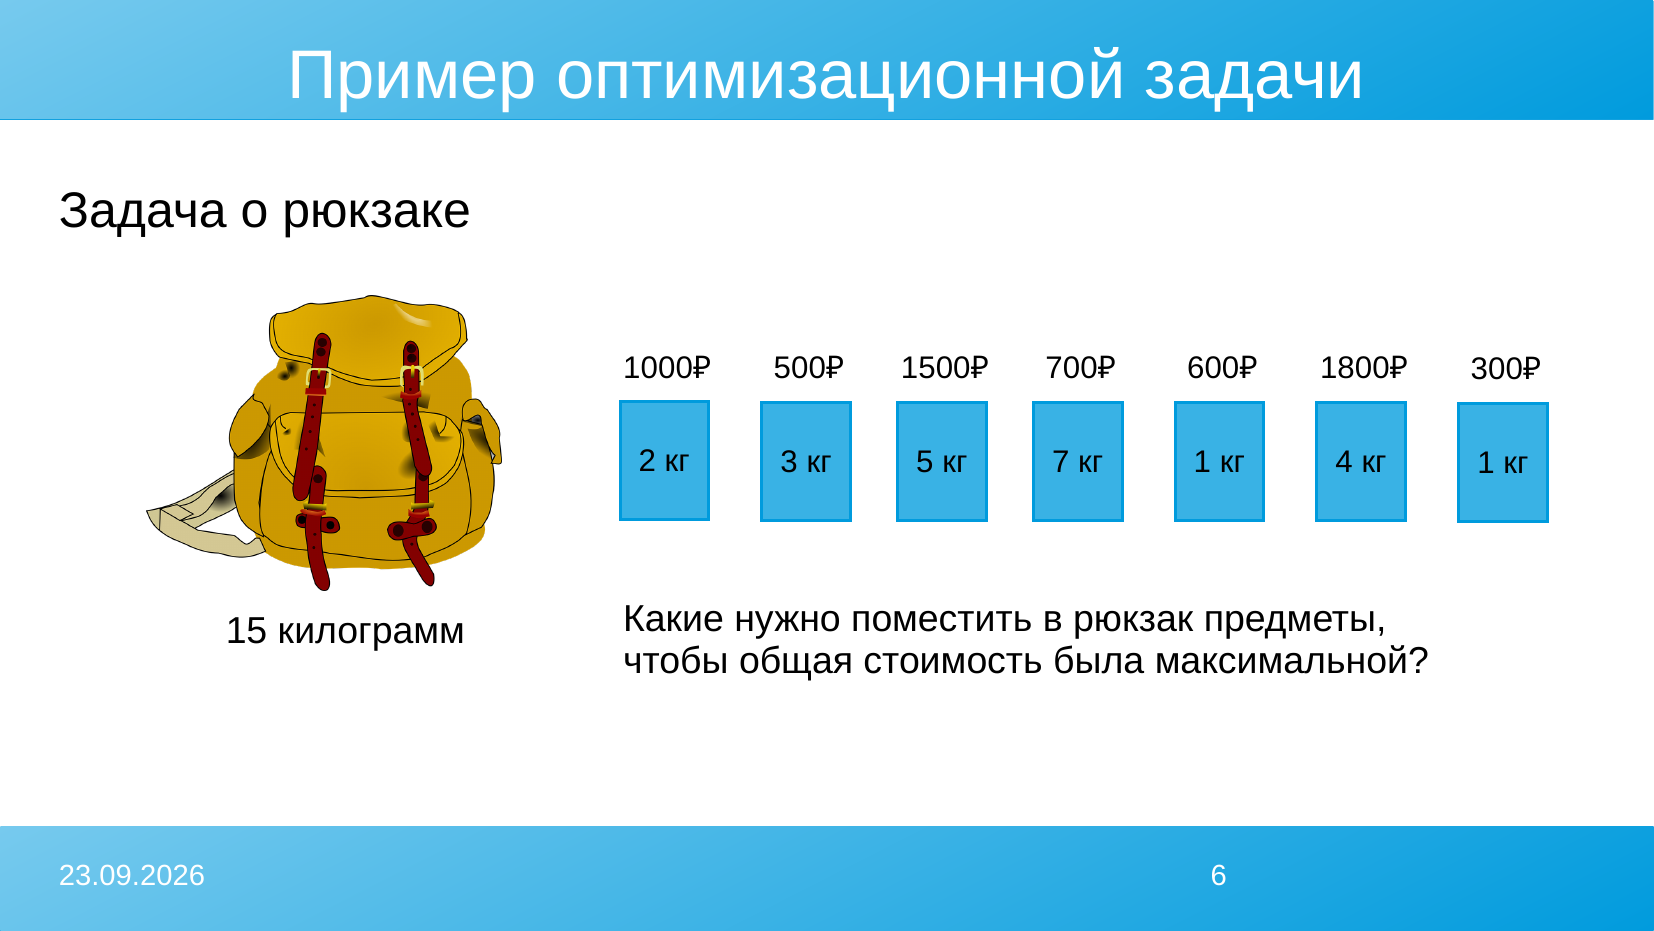

# Пример оптимизационной задачи
Задача о рюкзаке
1000₽
500₽
1500₽
700₽
600₽
1800₽
300₽
2 кг
3 кг
5 кг
7 кг
1 кг
4 кг
1 кг
Какие нужно поместить в рюкзак предметы,
чтобы общая стоимость была максимальной?
15 килограмм
5